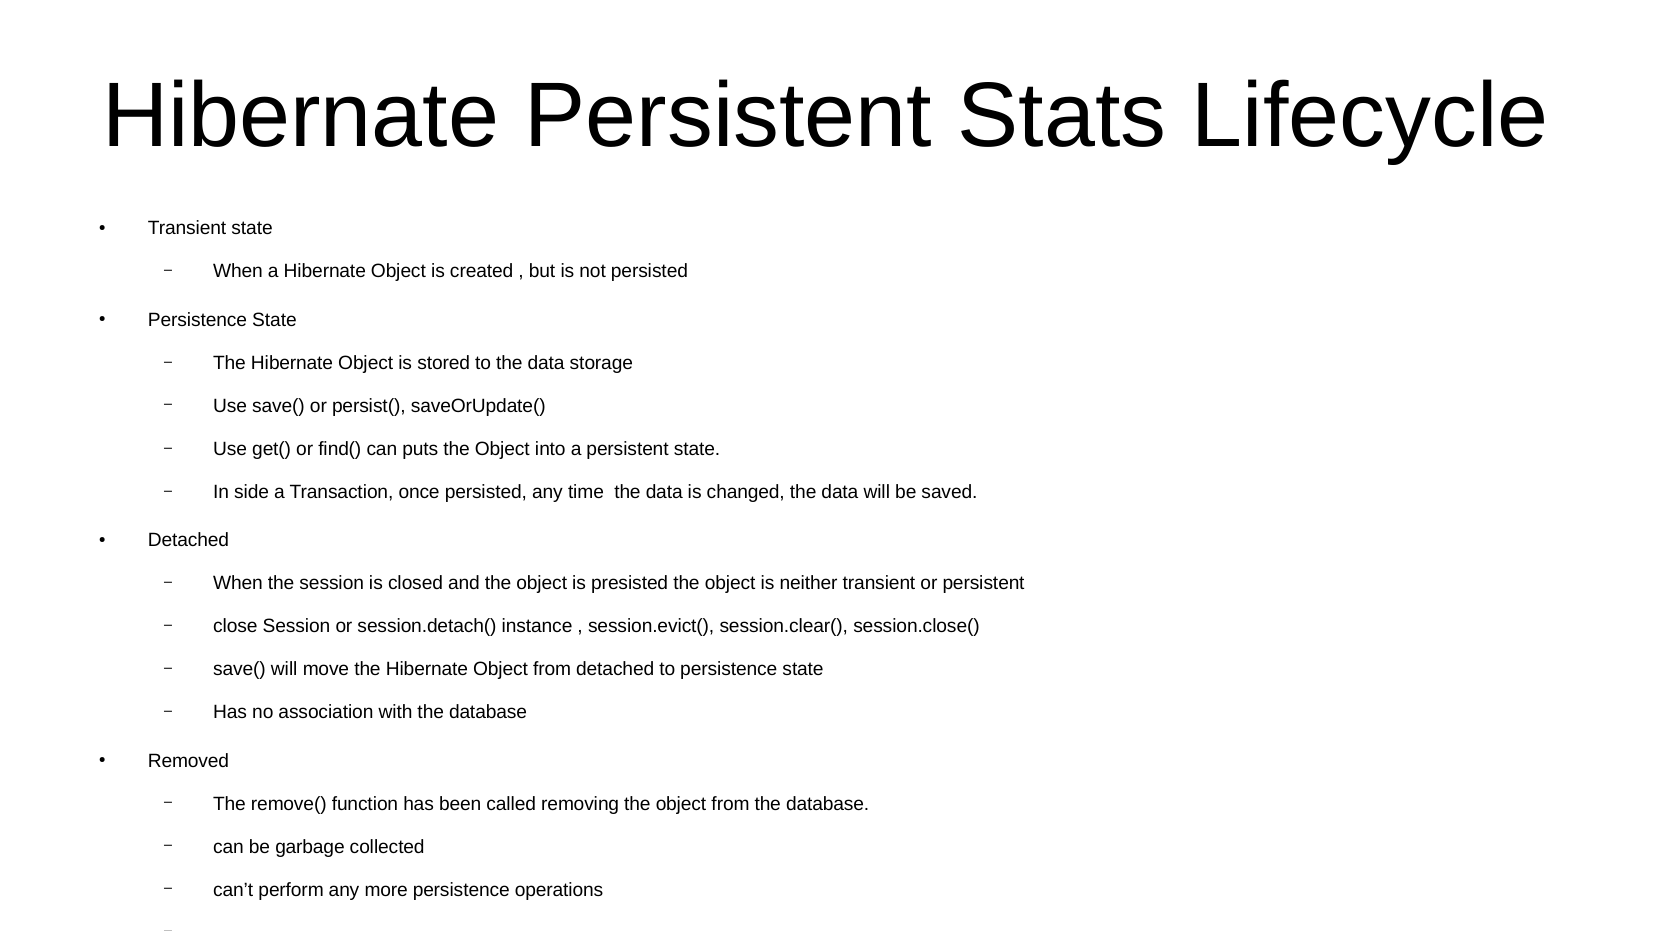

# Hibernate Persistent Stats Lifecycle
Transient state
When a Hibernate Object is created , but is not persisted
Persistence State
The Hibernate Object is stored to the data storage
Use save() or persist(), saveOrUpdate()
Use get() or find() can puts the Object into a persistent state.
In side a Transaction, once persisted, any time the data is changed, the data will be saved.
Detached
When the session is closed and the object is presisted the object is neither transient or persistent
close Session or session.detach() instance , session.evict(), session.clear(), session.close()
save() will move the Hibernate Object from detached to persistence state
Has no association with the database
Removed
The remove() function has been called removing the object from the database.
can be garbage collected
can’t perform any more persistence operations